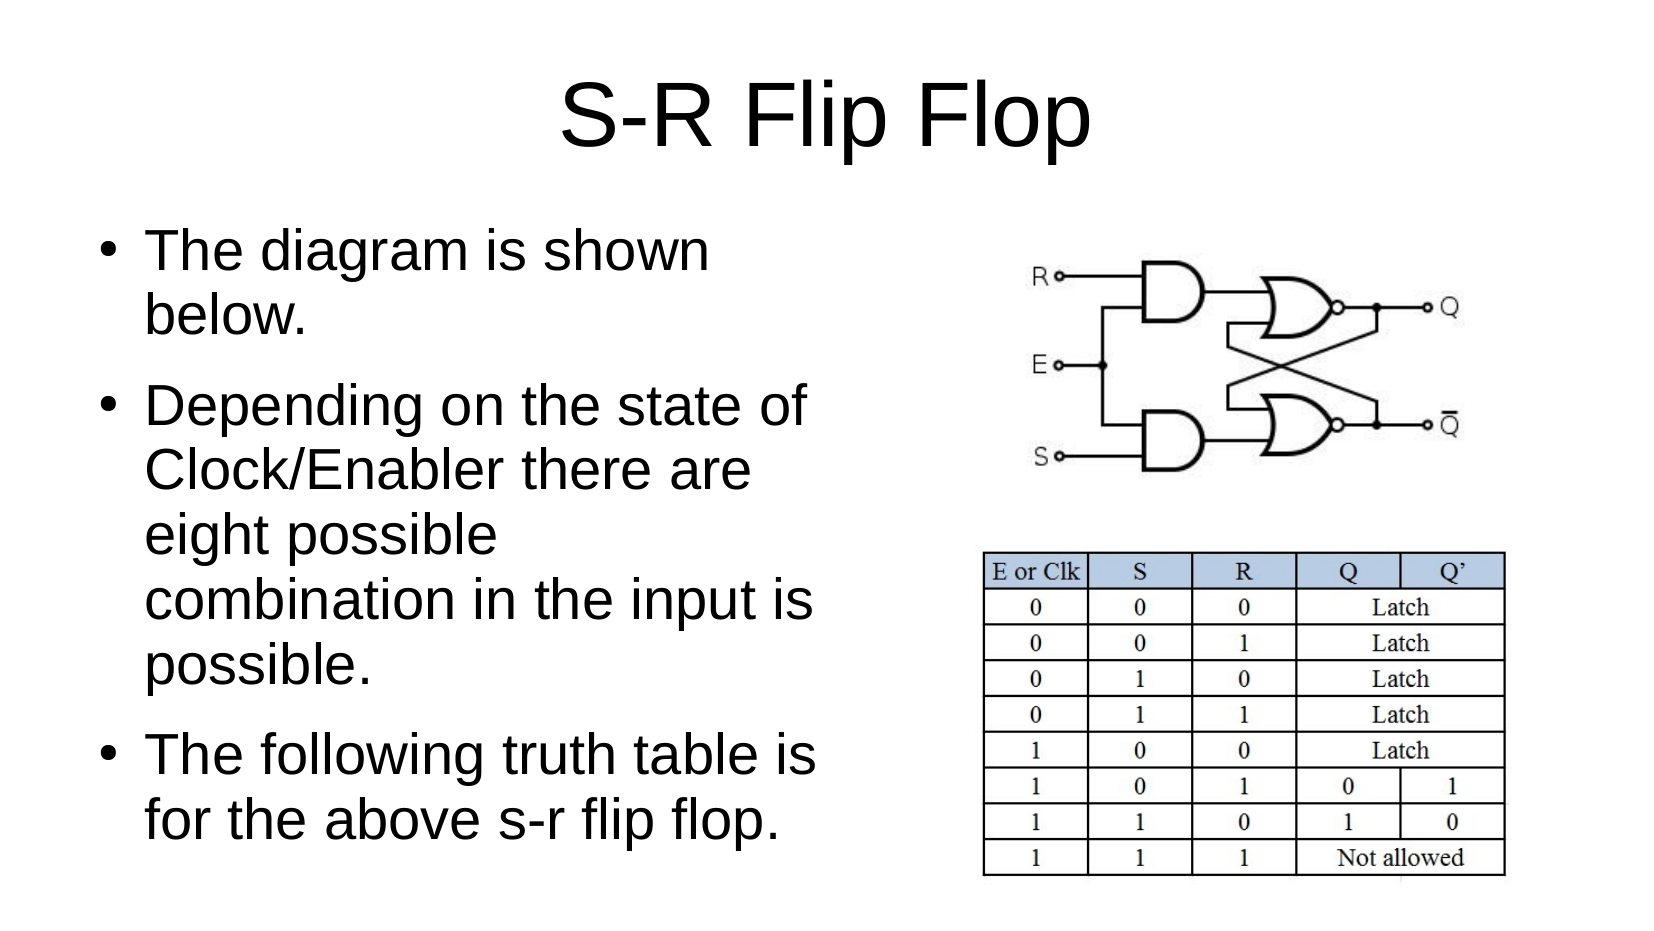

# S-R Flip Flop
The diagram is shown below.
Depending on the state of Clock/Enabler there are eight possible combination in the input is possible.
The following truth table is for the above s-r flip flop.